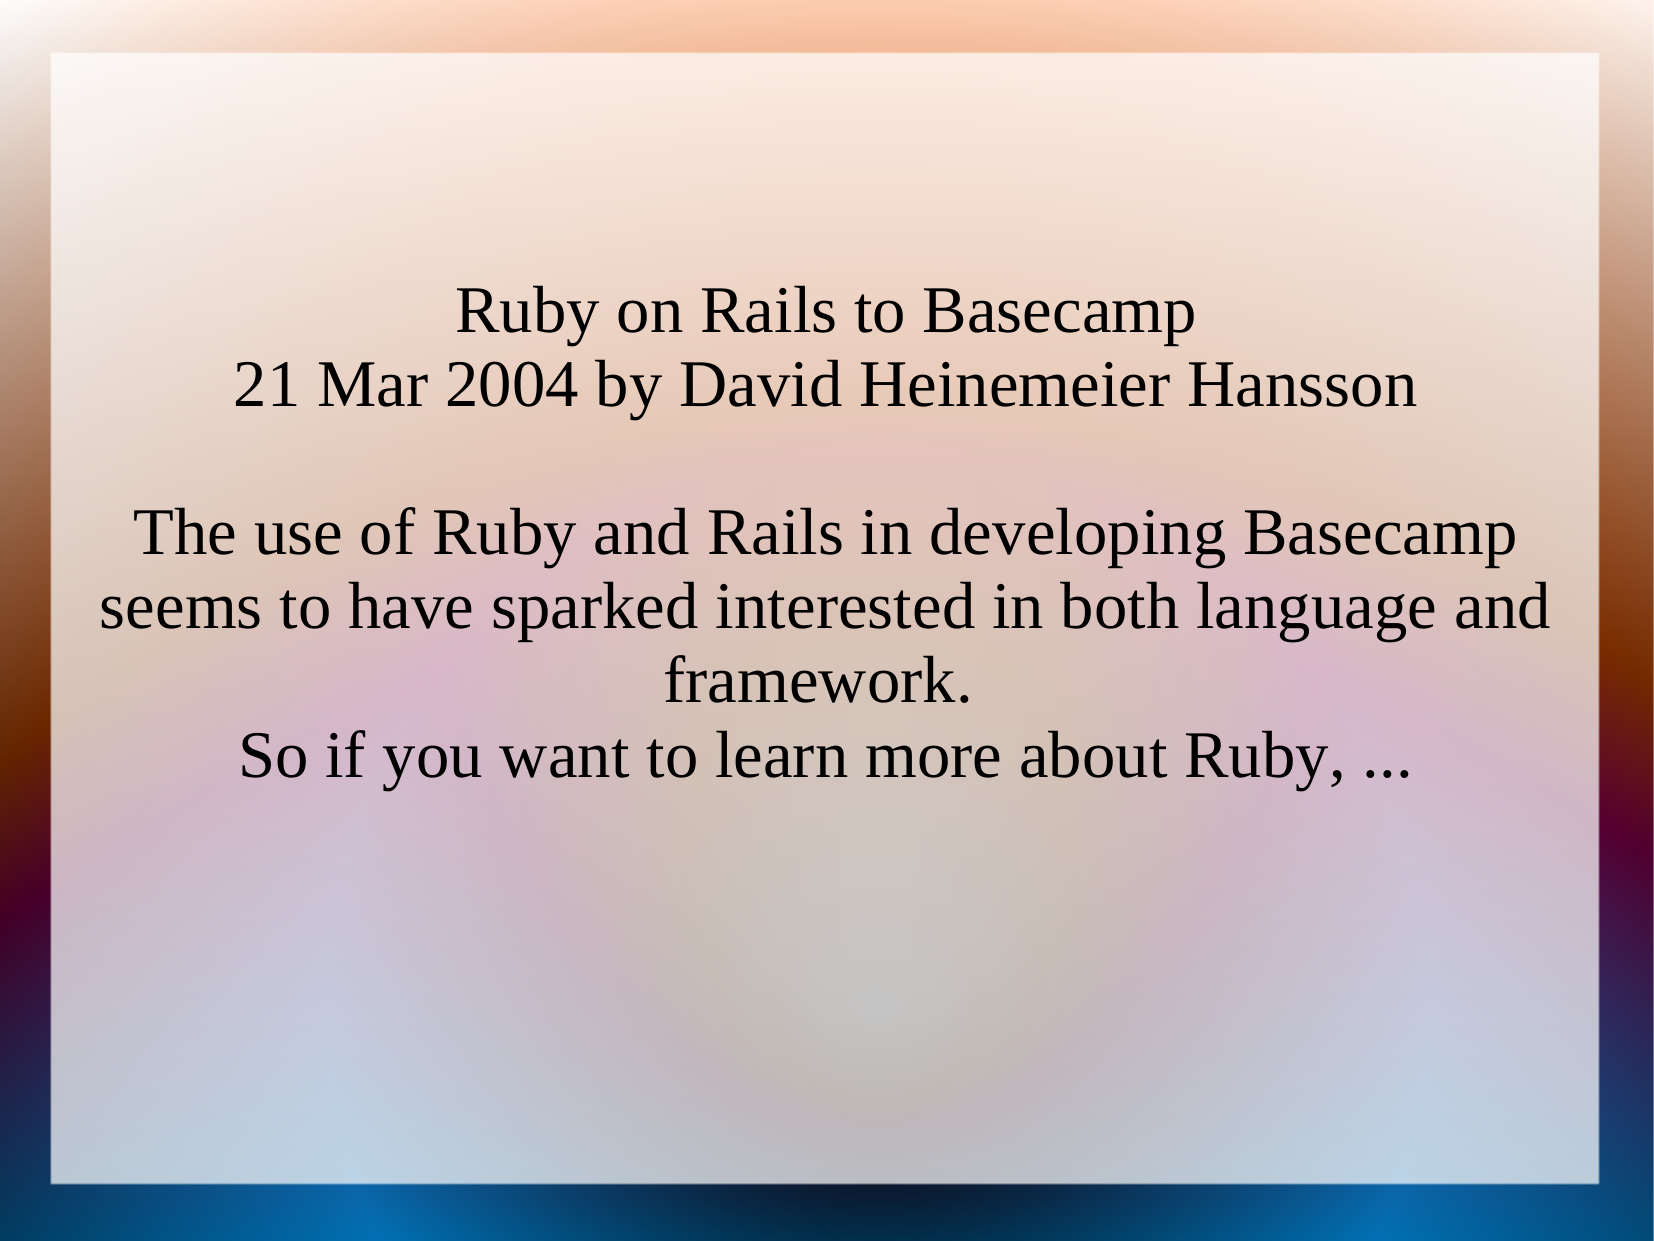

# Ruby on Rails to Basecamp
21 Mar 2004 by David Heinemeier Hansson
The use of Ruby and Rails in developing Basecamp seems to have sparked interested in both language and framework.
So if you want to learn more about Ruby, ...